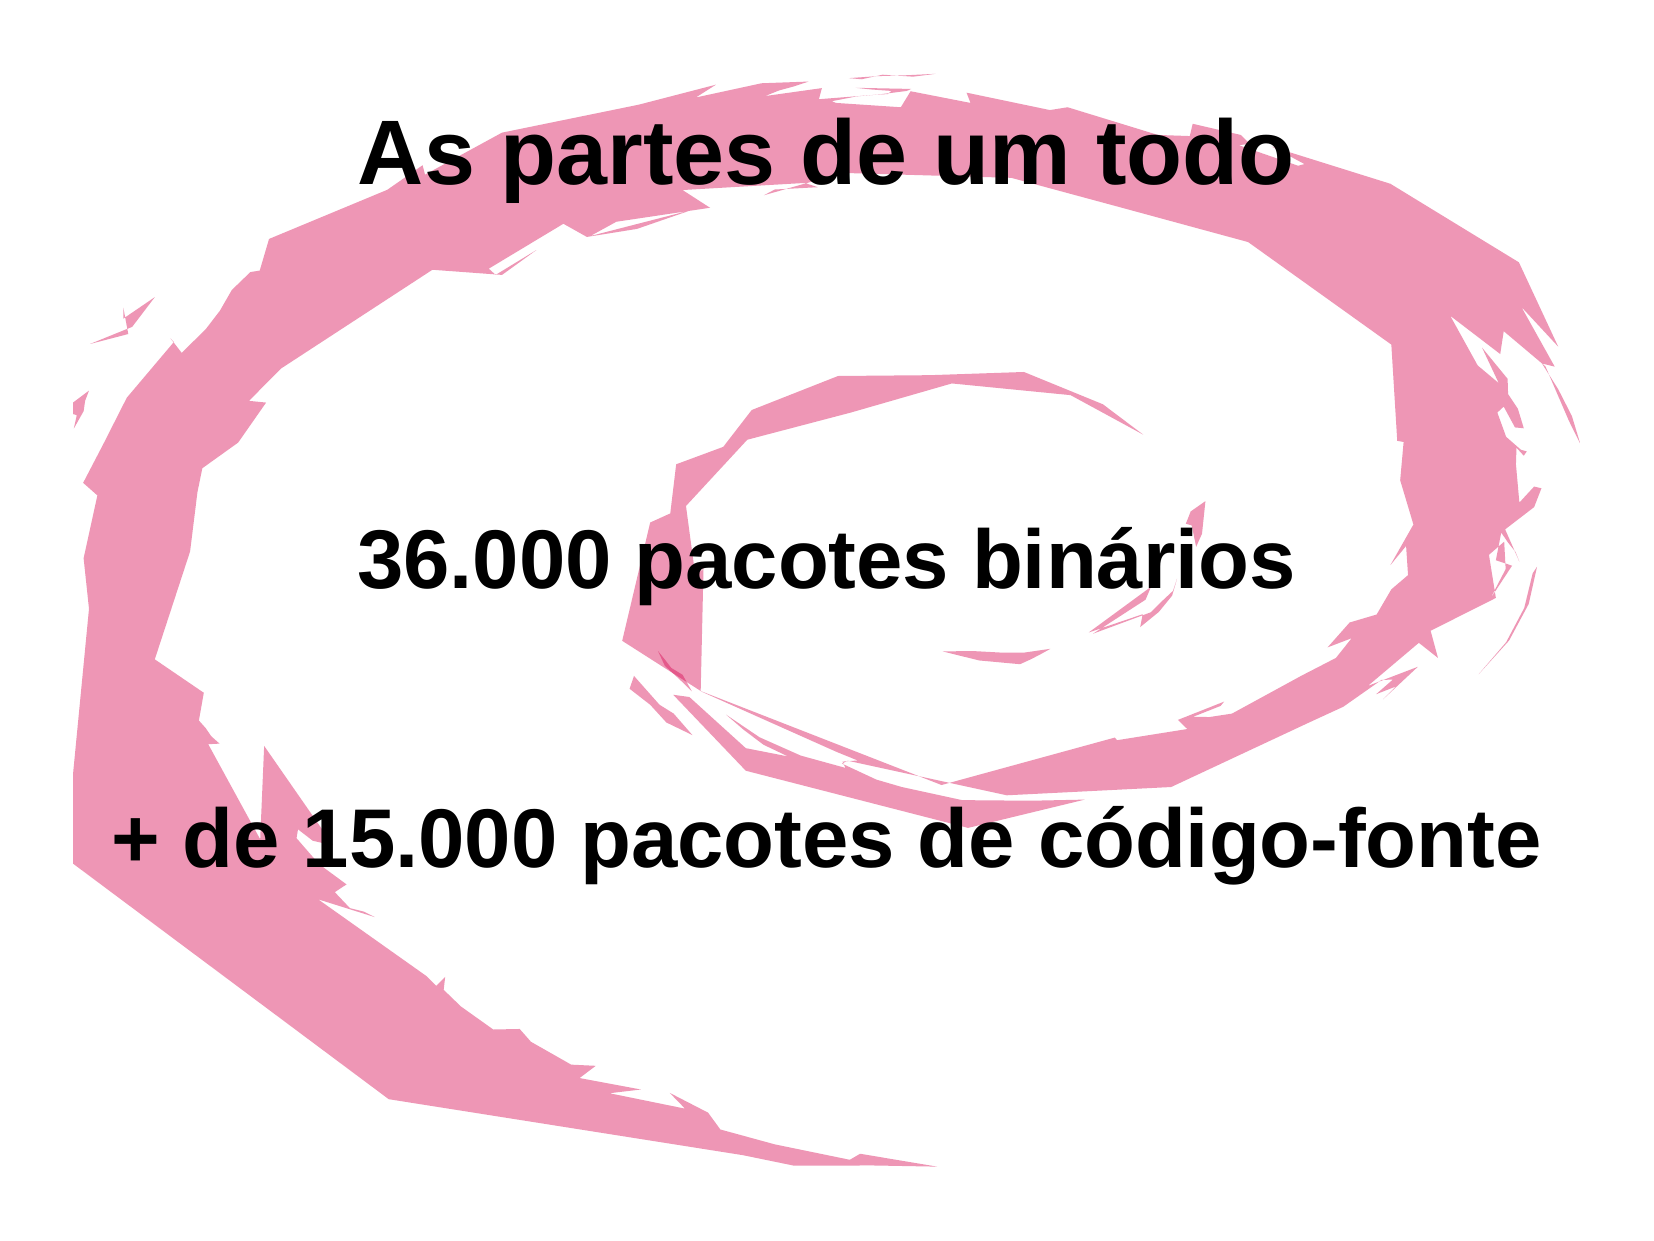

# As partes de um todo
36.000 pacotes binários
+ de 15.000 pacotes de código-fonte